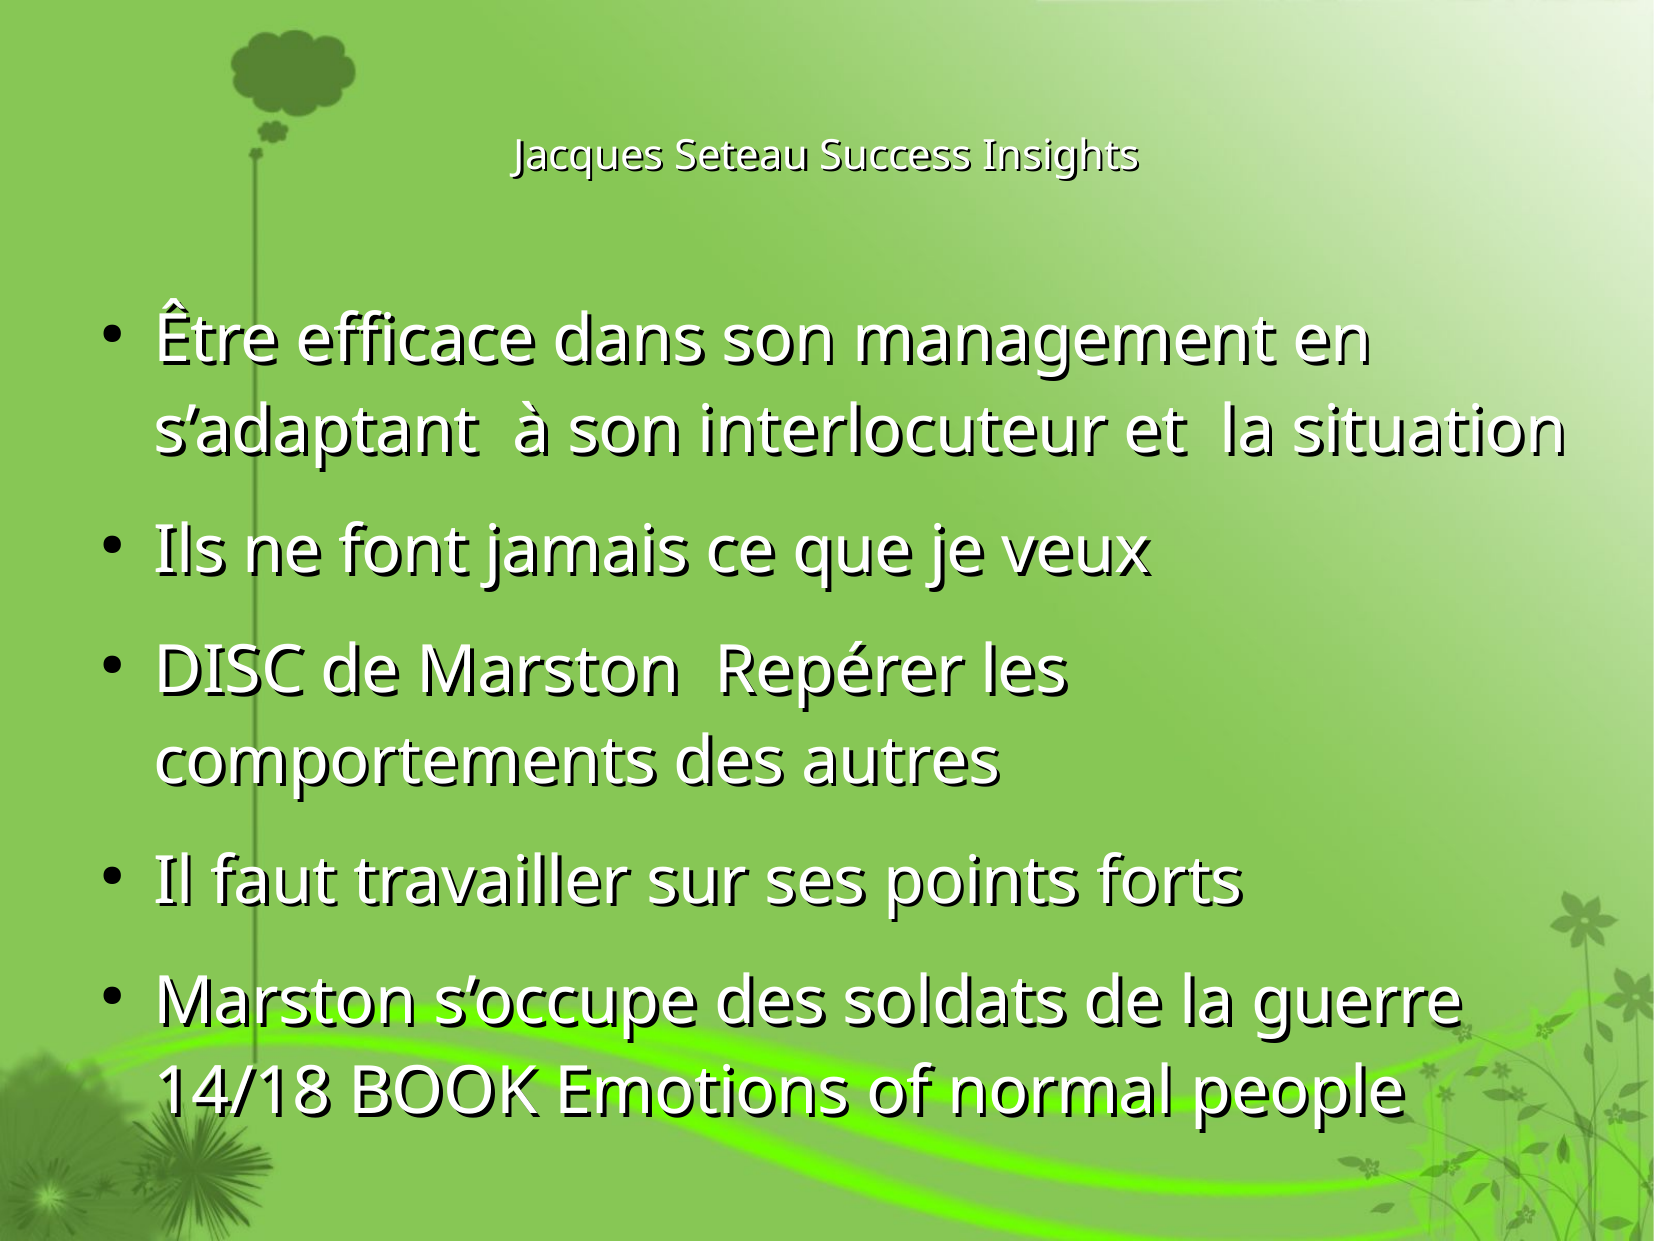

# Jacques Seteau Success Insights
Être efficace dans son management en s’adaptant à son interlocuteur et la situation
Ils ne font jamais ce que je veux
DISC de Marston Repérer les comportements des autres
Il faut travailler sur ses points forts
Marston s’occupe des soldats de la guerre 14/18 BOOK Emotions of normal people